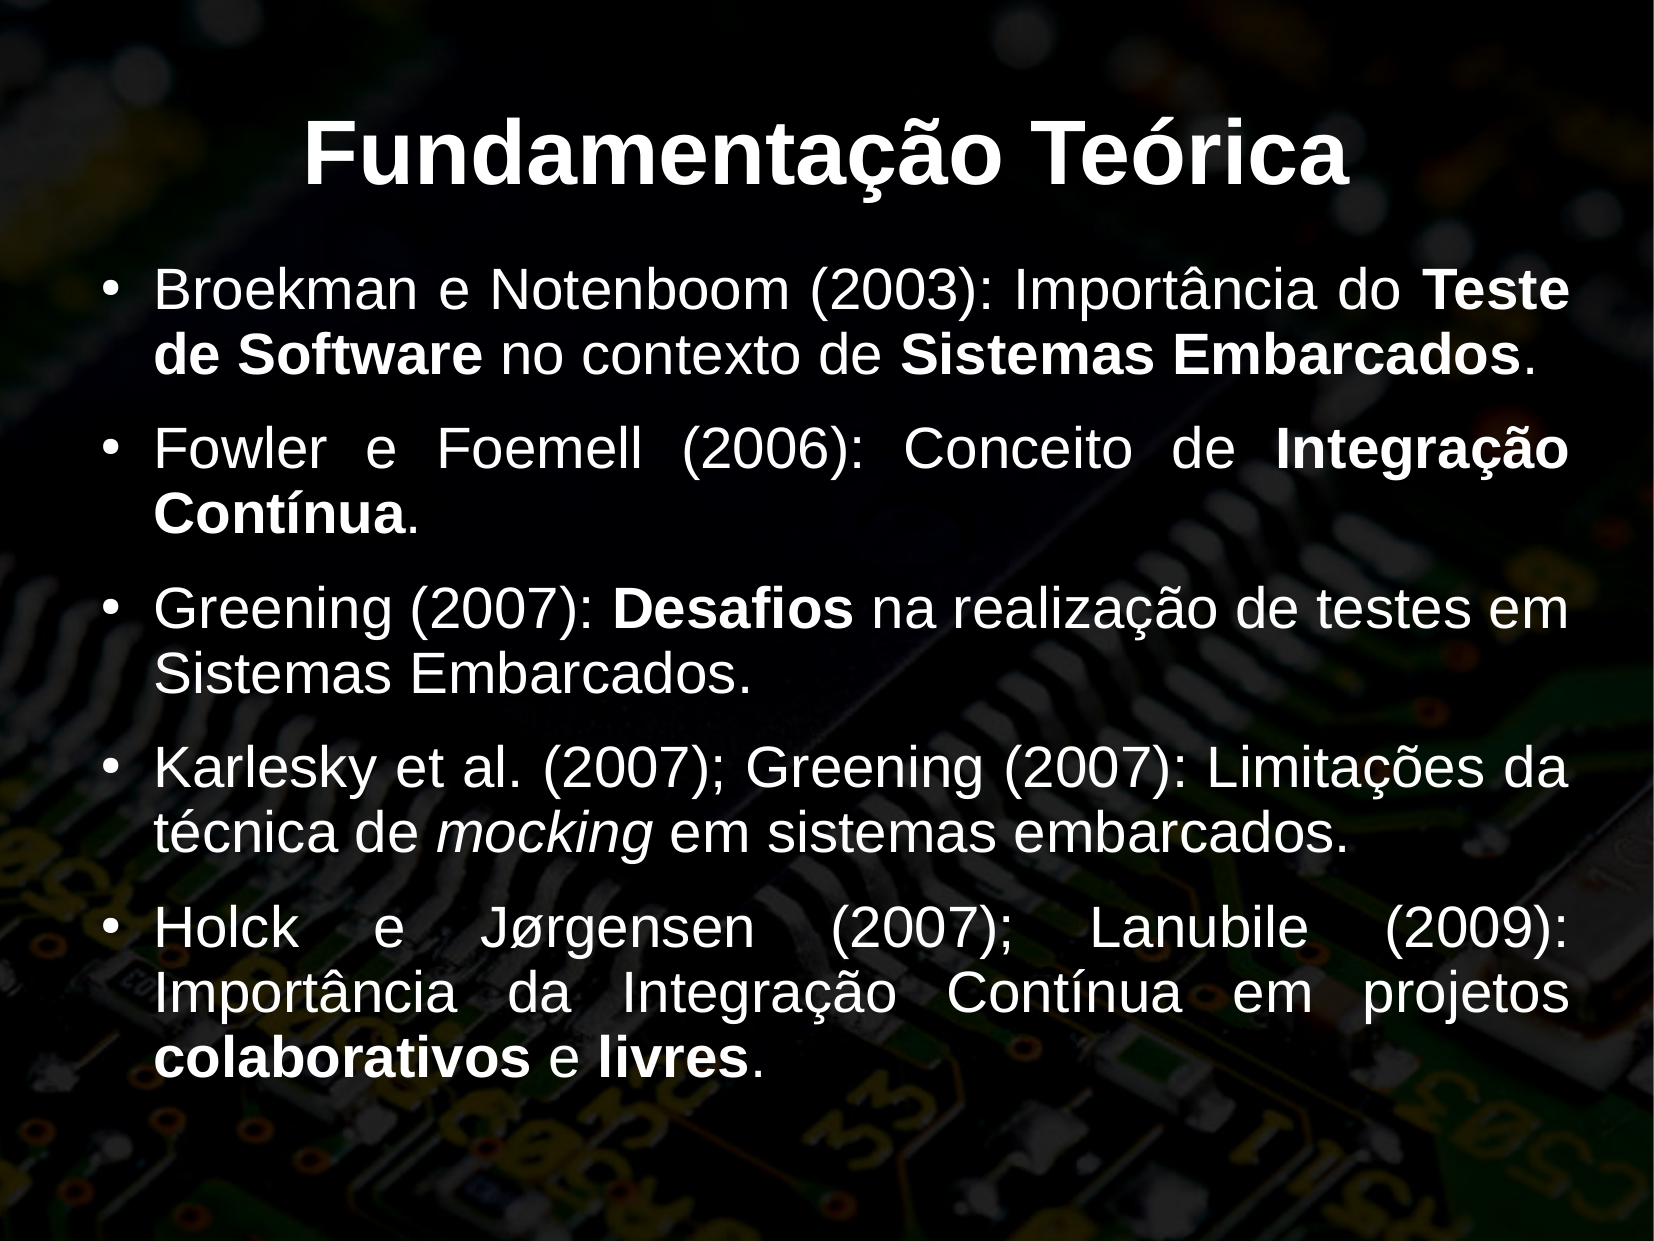

# Fundamentação Teórica
Broekman e Notenboom (2003): Importância do Teste de Software no contexto de Sistemas Embarcados.
Fowler e Foemell (2006): Conceito de Integração Contínua.
Greening (2007): Desafios na realização de testes em Sistemas Embarcados.
Karlesky et al. (2007); Greening (2007): Limitações da técnica de mocking em sistemas embarcados.
Holck e Jørgensen (2007); Lanubile (2009): Importância da Integração Contínua em projetos colaborativos e livres.